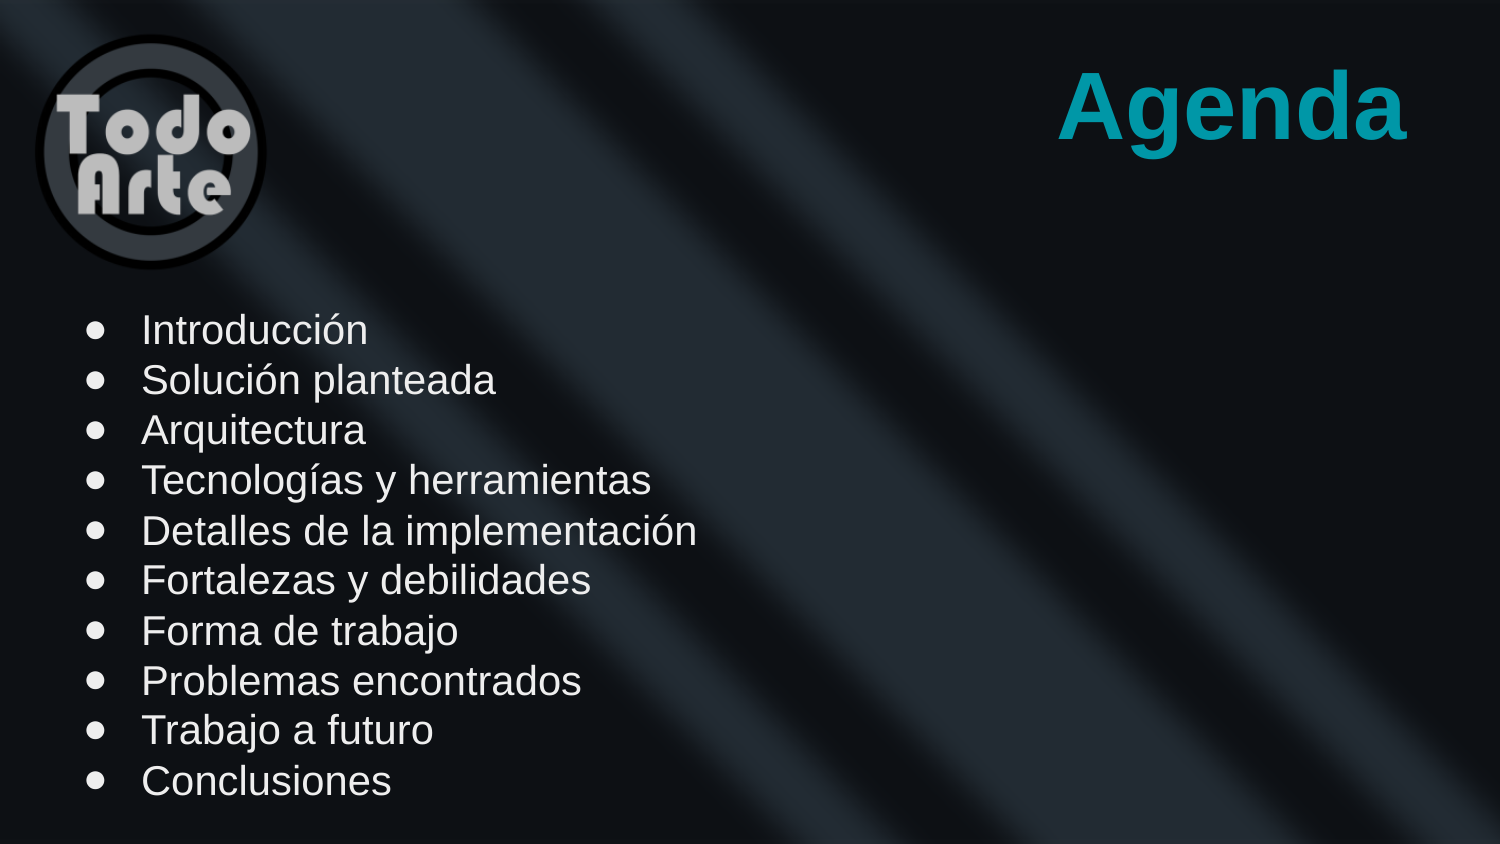

# Agenda
Introducción
Solución planteada
Arquitectura
Tecnologías y herramientas
Detalles de la implementación
Fortalezas y debilidades
Forma de trabajo
Problemas encontrados
Trabajo a futuro
Conclusiones